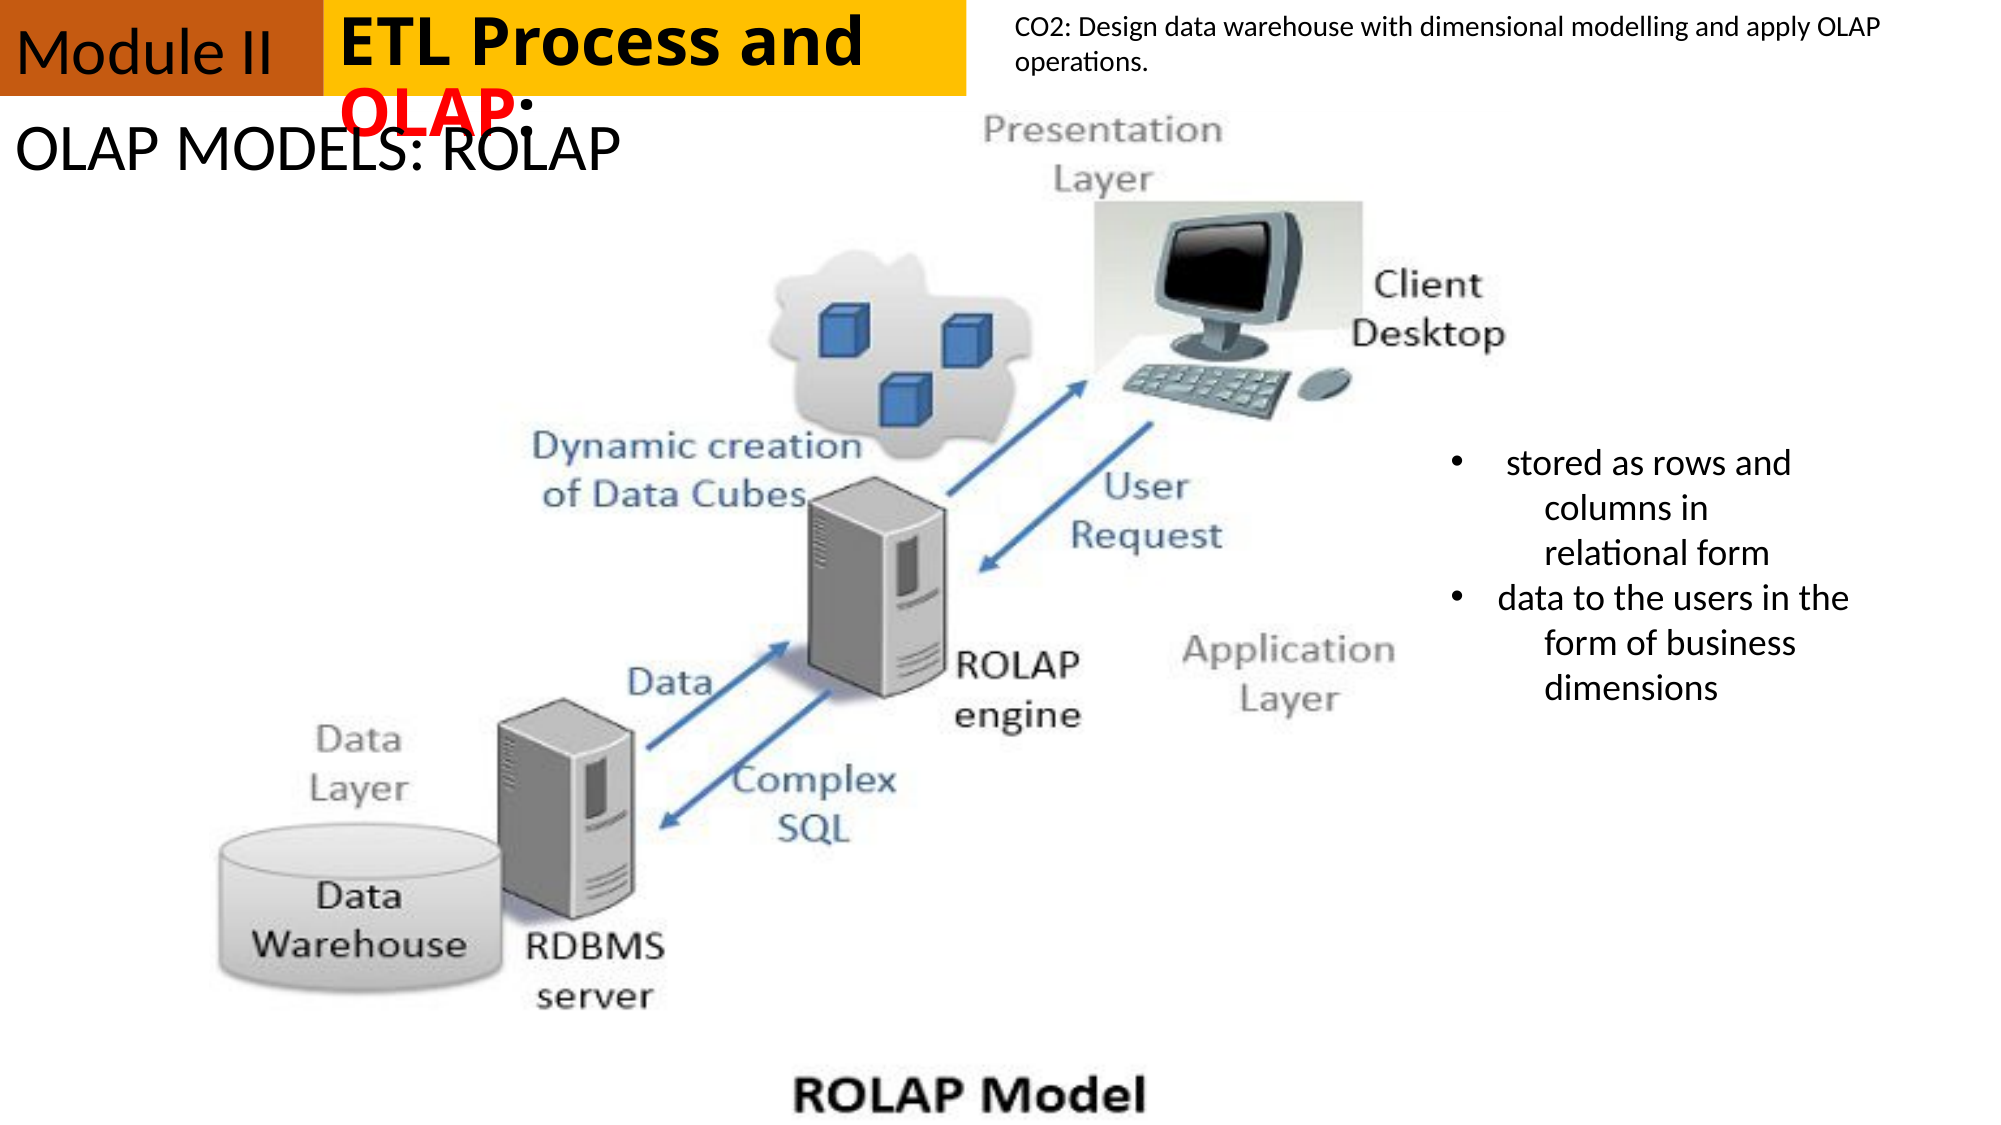

Module II
# ETL Process and OLAP:
CO2: Design data warehouse with dimensional modelling and apply OLAP operations.
OLAP MODELS: ROLAP
 stored as rows and columns in relational form
data to the users in the form of business dimensions